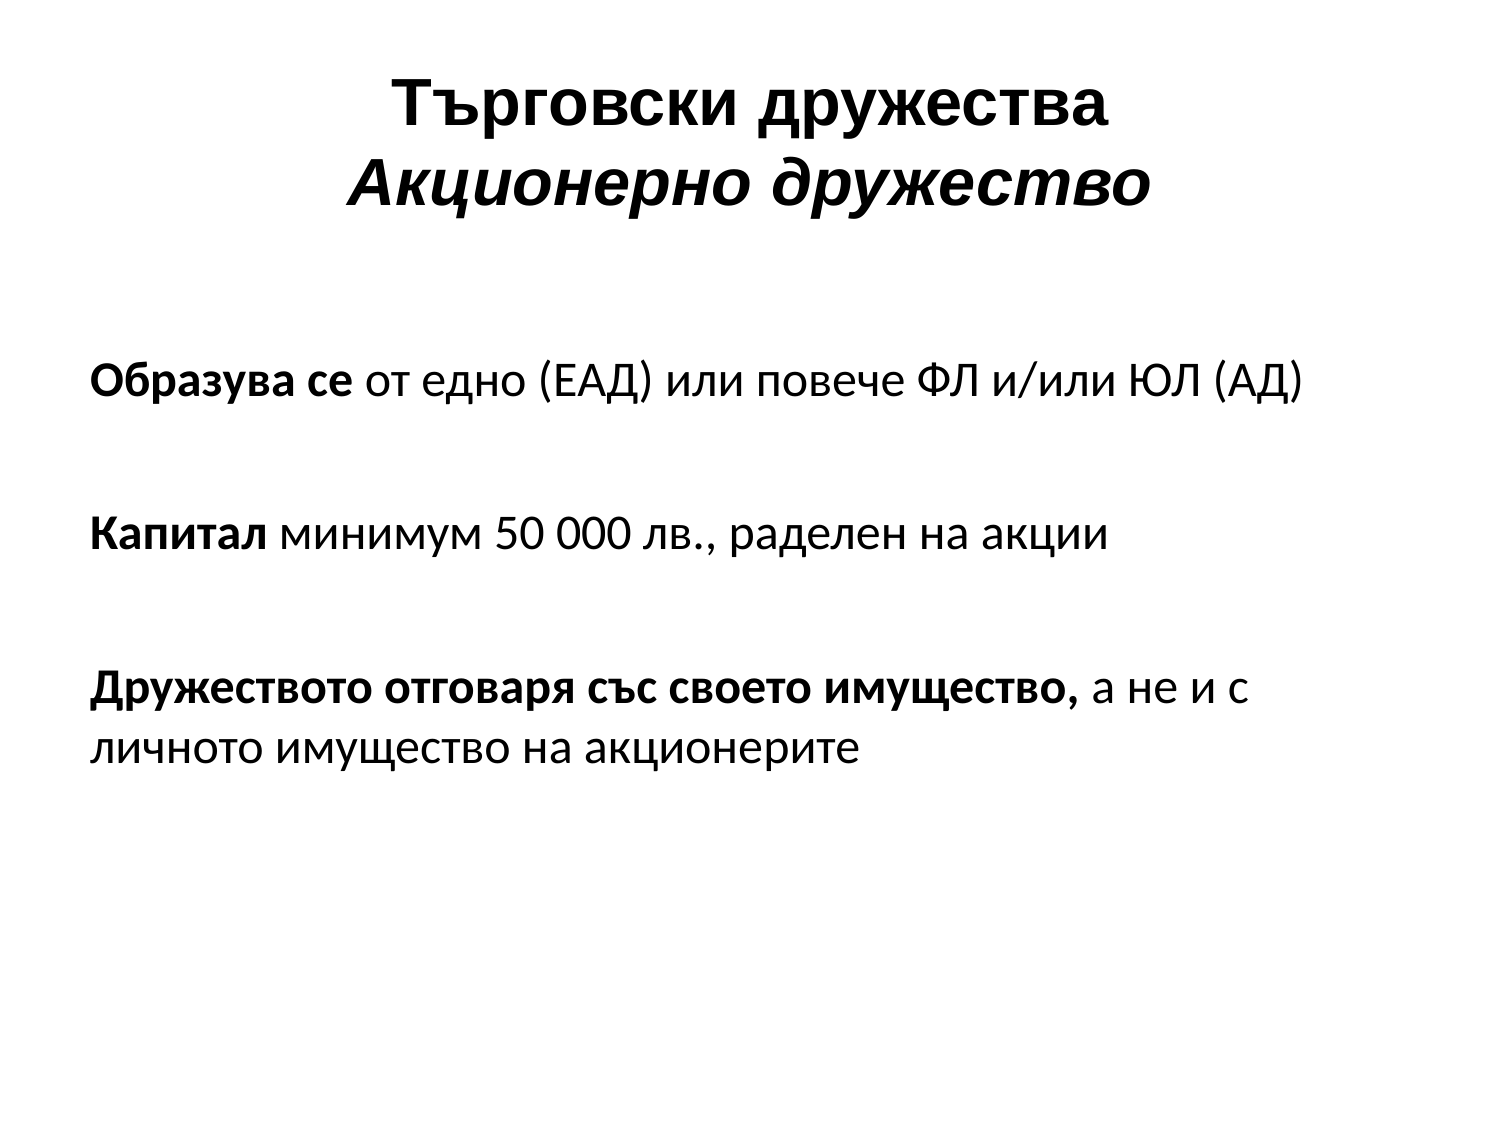

# Търговски дружества Акционерно дружество
Образува се от едно (ЕАД) или повече ФЛ и/или ЮЛ (АД)
Капитал минимум 50 000 лв., раделен на акции
Дружеството отговаря със своето имущество, а не и с личното имущество на акционерите